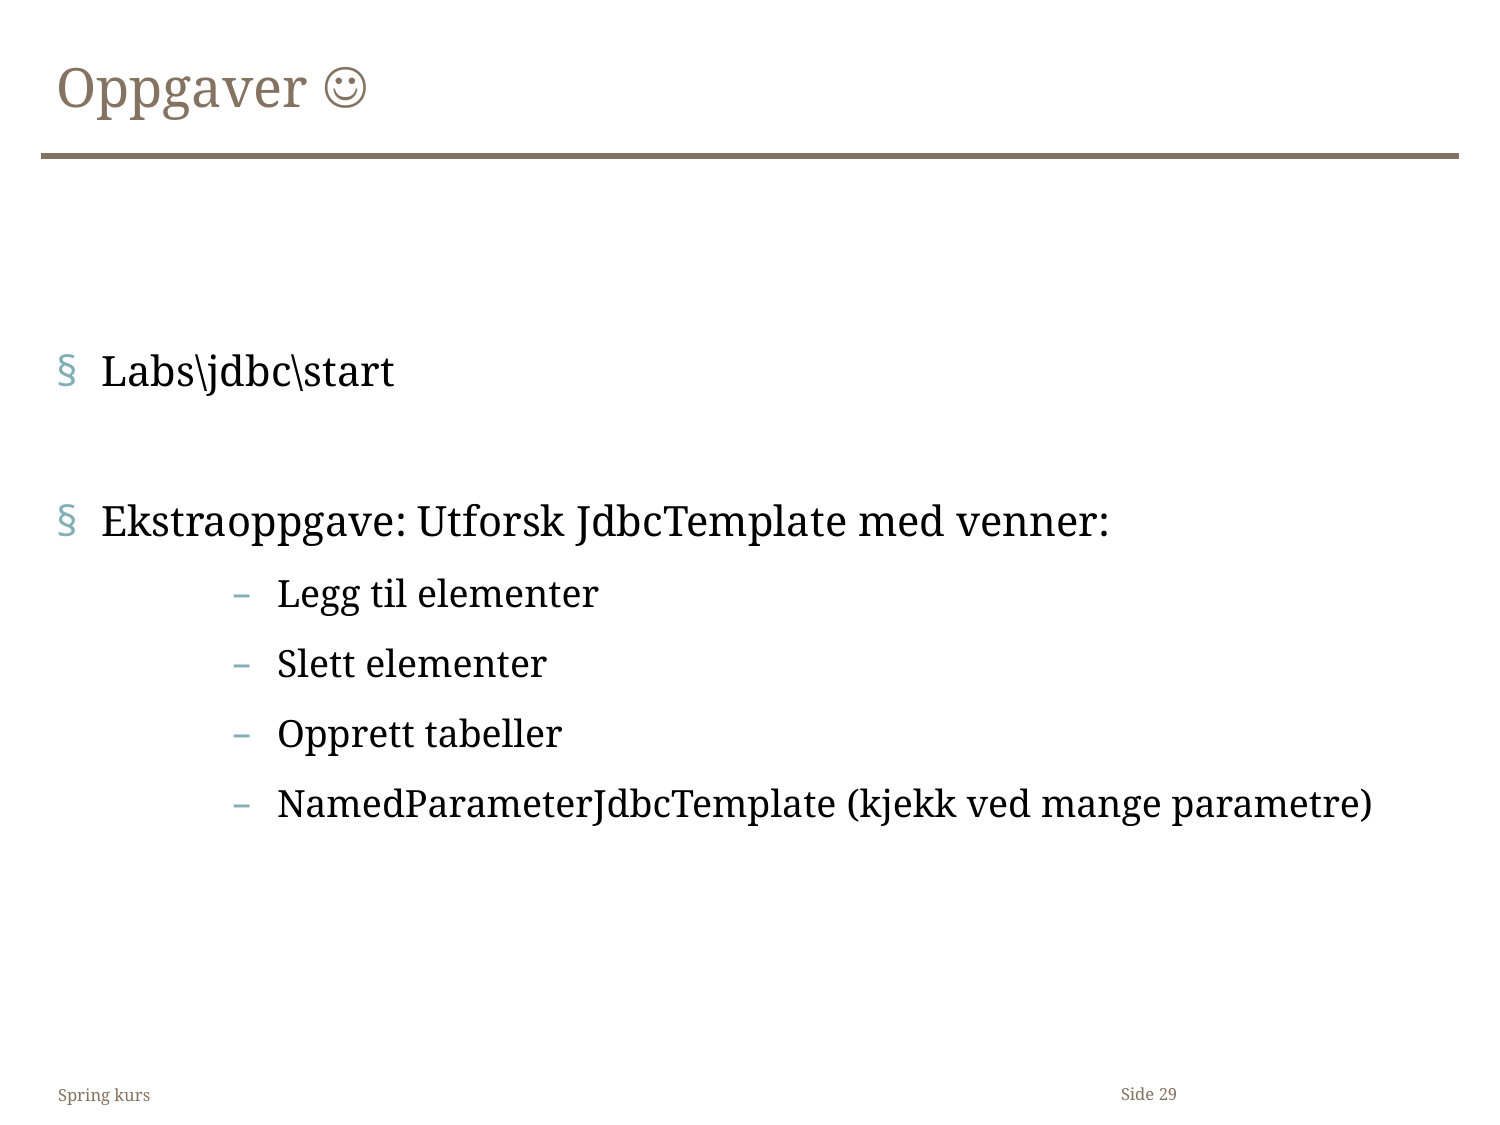

# Oppgaver 
Labs\jdbc\start
Ekstraoppgave: Utforsk JdbcTemplate med venner:
Legg til elementer
Slett elementer
Opprett tabeller
NamedParameterJdbcTemplate (kjekk ved mange parametre)
Spring kurs
Side